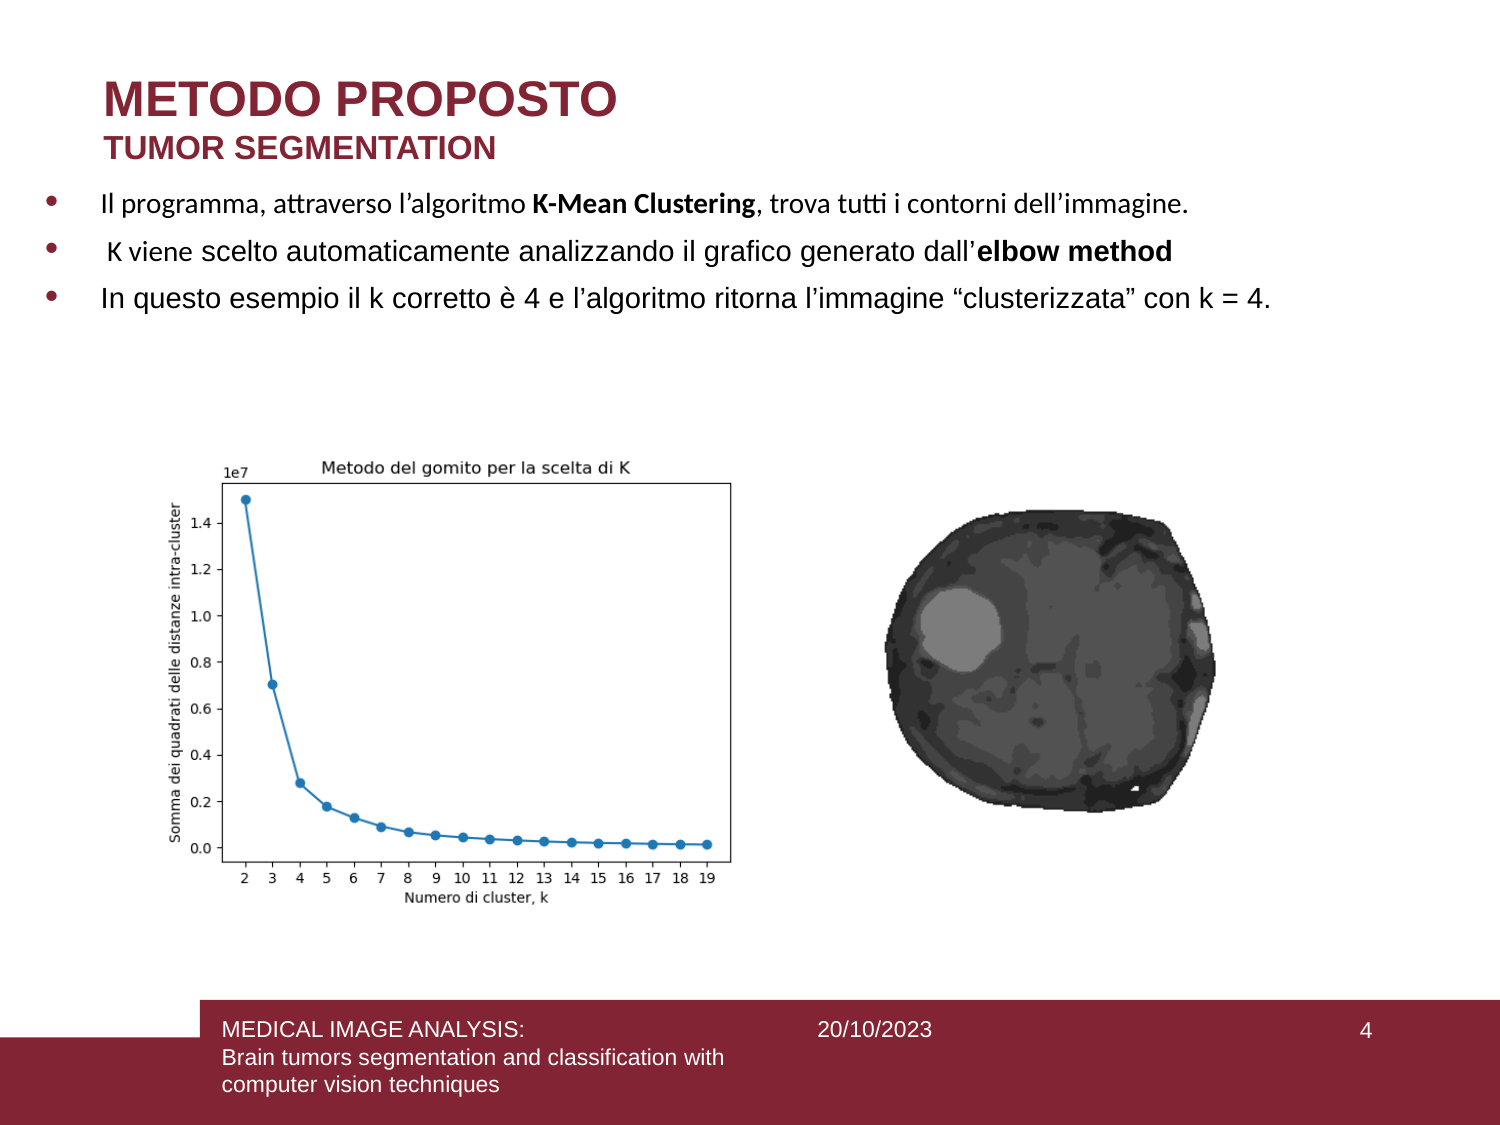

# METODO PROPOSTO TUMOR SEGMENTATION
Il programma, attraverso l’algoritmo K-Mean Clustering, trova tutti i contorni dell’immagine.
 K viene scelto automaticamente analizzando il grafico generato dall’elbow method
In questo esempio il k corretto è 4 e l’algoritmo ritorna l’immagine “clusterizzata” con k = 4.
MEDICAL IMAGE ANALYSIS:
Brain tumors segmentation and classification with computer vision techniques
20/10/2023